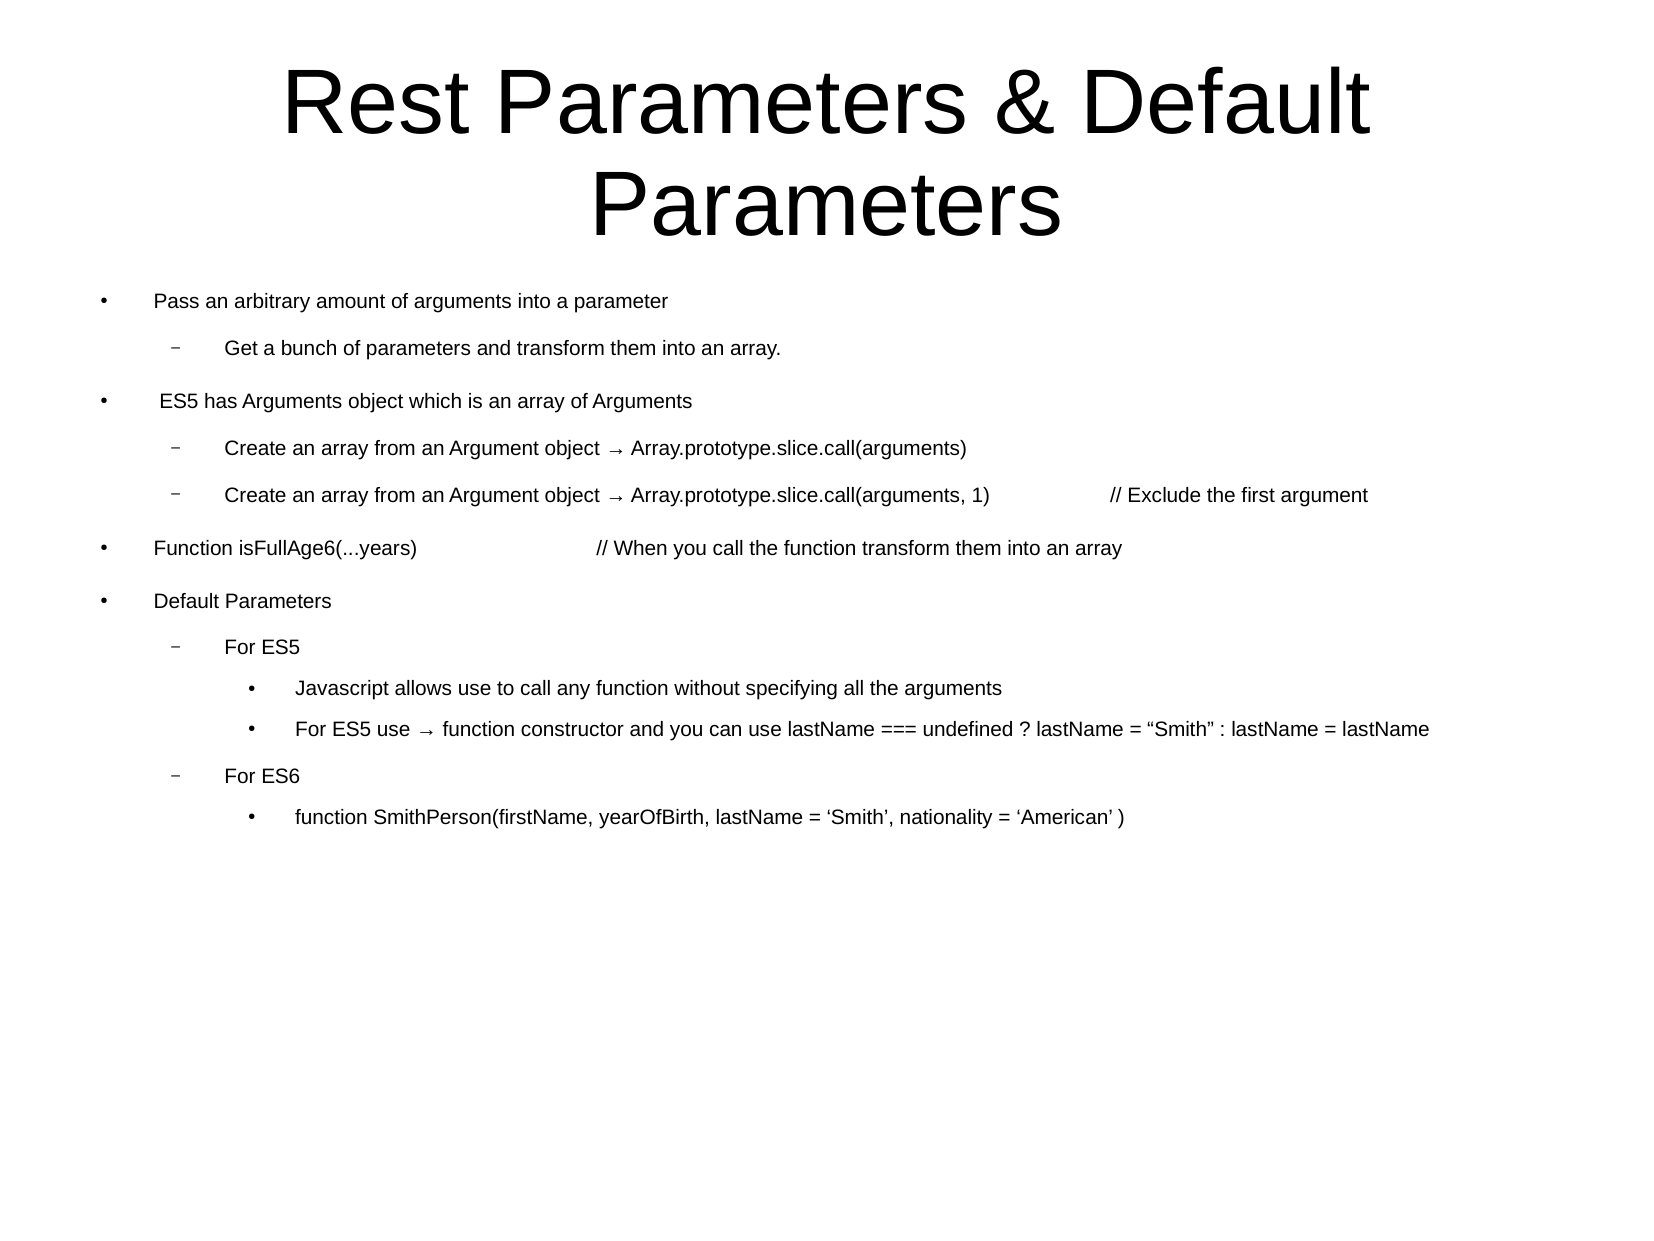

# Rest Parameters & Default Parameters
Pass an arbitrary amount of arguments into a parameter
Get a bunch of parameters and transform them into an array.
 ES5 has Arguments object which is an array of Arguments
Create an array from an Argument object → Array.prototype.slice.call(arguments)
Create an array from an Argument object → Array.prototype.slice.call(arguments, 1)		// Exclude the first argument
Function isFullAge6(...years)			// When you call the function transform them into an array
Default Parameters
For ES5
Javascript allows use to call any function without specifying all the arguments
For ES5 use → function constructor and you can use lastName === undefined ? lastName = “Smith” : lastName = lastName
For ES6
function SmithPerson(firstName, yearOfBirth, lastName = ‘Smith’, nationality = ‘American’ )